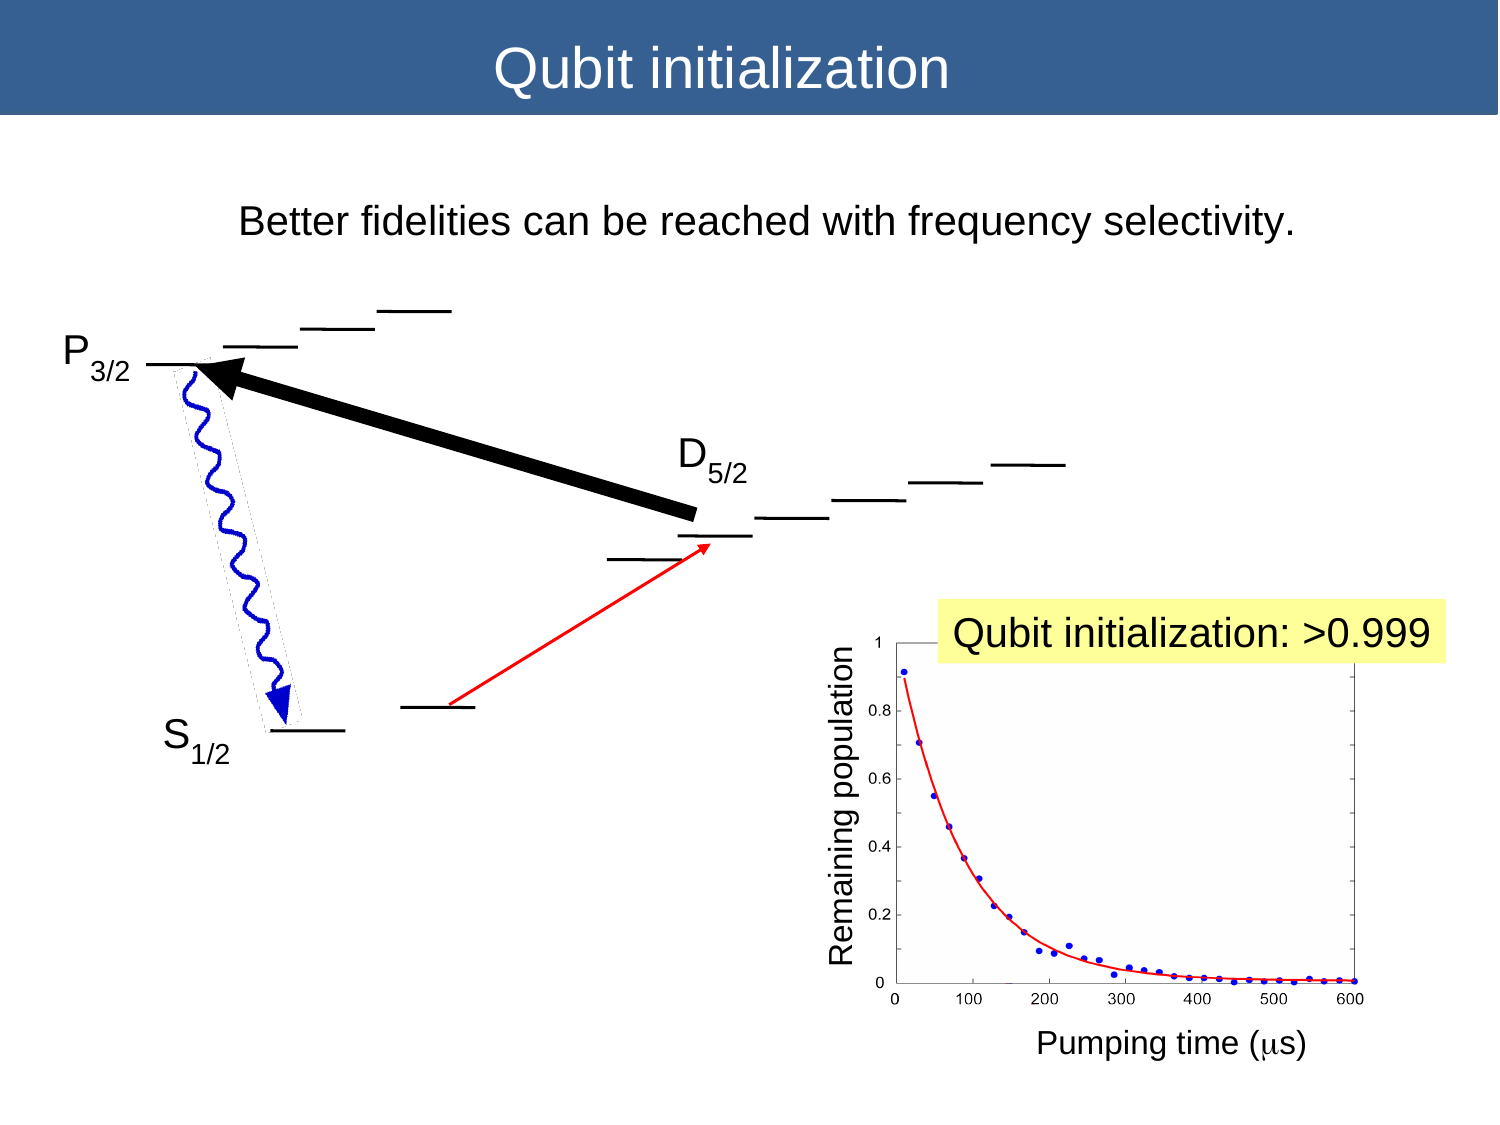

Qubit initialization
Better fidelities can be reached with frequency selectivity.
P3/2
D5/2
Qubit initialization: >0.999
Pumping time (ms)
Remaining population
S1/2